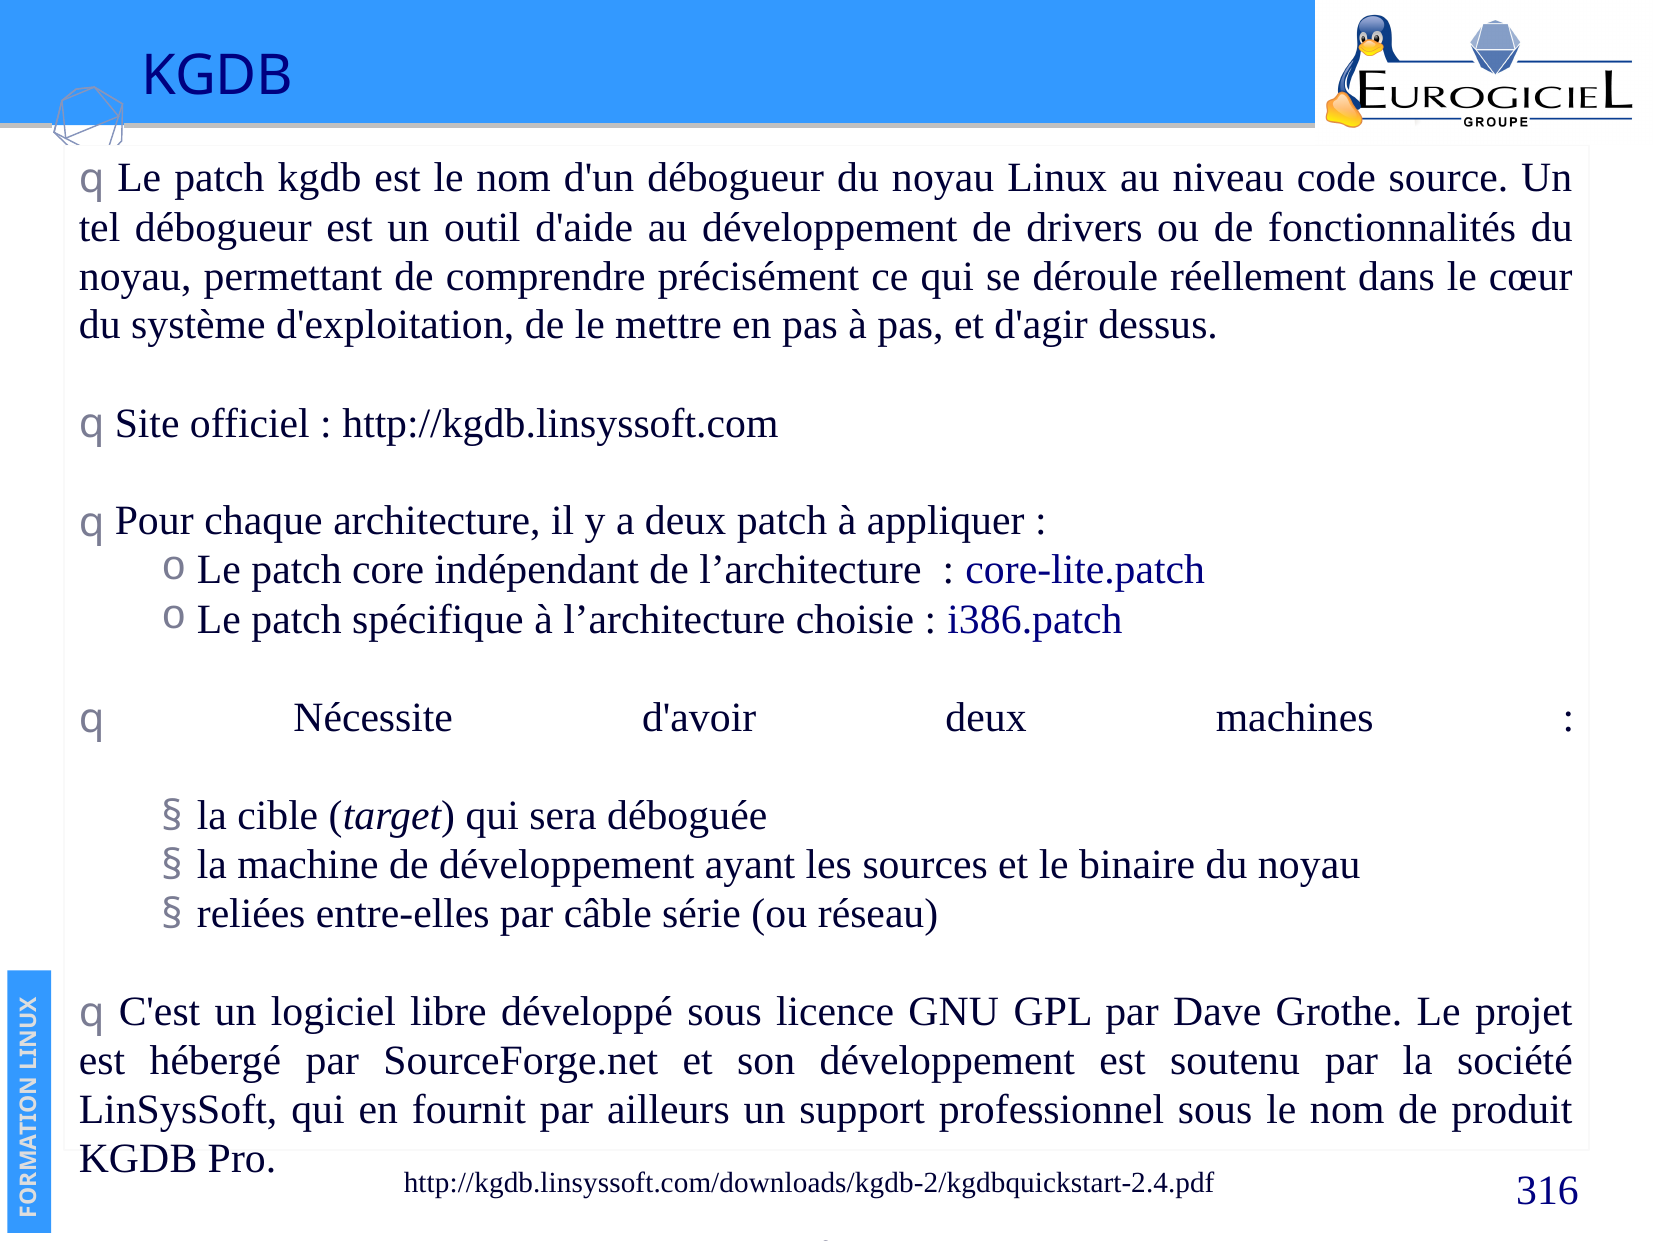

# KGDB
 Le patch kgdb est le nom d'un débogueur du noyau Linux au niveau code source. Un tel débogueur est un outil d'aide au développement de drivers ou de fonctionnalités du noyau, permettant de comprendre précisément ce qui se déroule réellement dans le cœur du système d'exploitation, de le mettre en pas à pas, et d'agir dessus.
 Site officiel : http://kgdb.linsyssoft.com
 Pour chaque architecture, il y a deux patch à appliquer :
Le patch core indépendant de l’architecture : core-lite.patch
Le patch spécifique à l’architecture choisie : i386.patch
 Nécessite d'avoir deux machines :
la cible (target) qui sera déboguée
la machine de développement ayant les sources et le binaire du noyau
reliées entre-elles par câble série (ou réseau)
 C'est un logiciel libre développé sous licence GNU GPL par Dave Grothe. Le projet est hébergé par SourceForge.net et son développement est soutenu par la société LinSysSoft, qui en fournit par ailleurs un support professionnel sous le nom de produit KGDB Pro.
 Avant les dernières version de linux, il fallait patcher le noyau pour inclure le stub (similaire à gdb server). Dans les versions récente du noyau, Linus Torvald à accepté de l’inclure dans les sources même du noyau.
 Après l’usage est similaire à gdb / gdb server (facile à mettre en place)
http://kgdb.linsyssoft.com/downloads/kgdb-2/kgdbquickstart-2.4.pdf